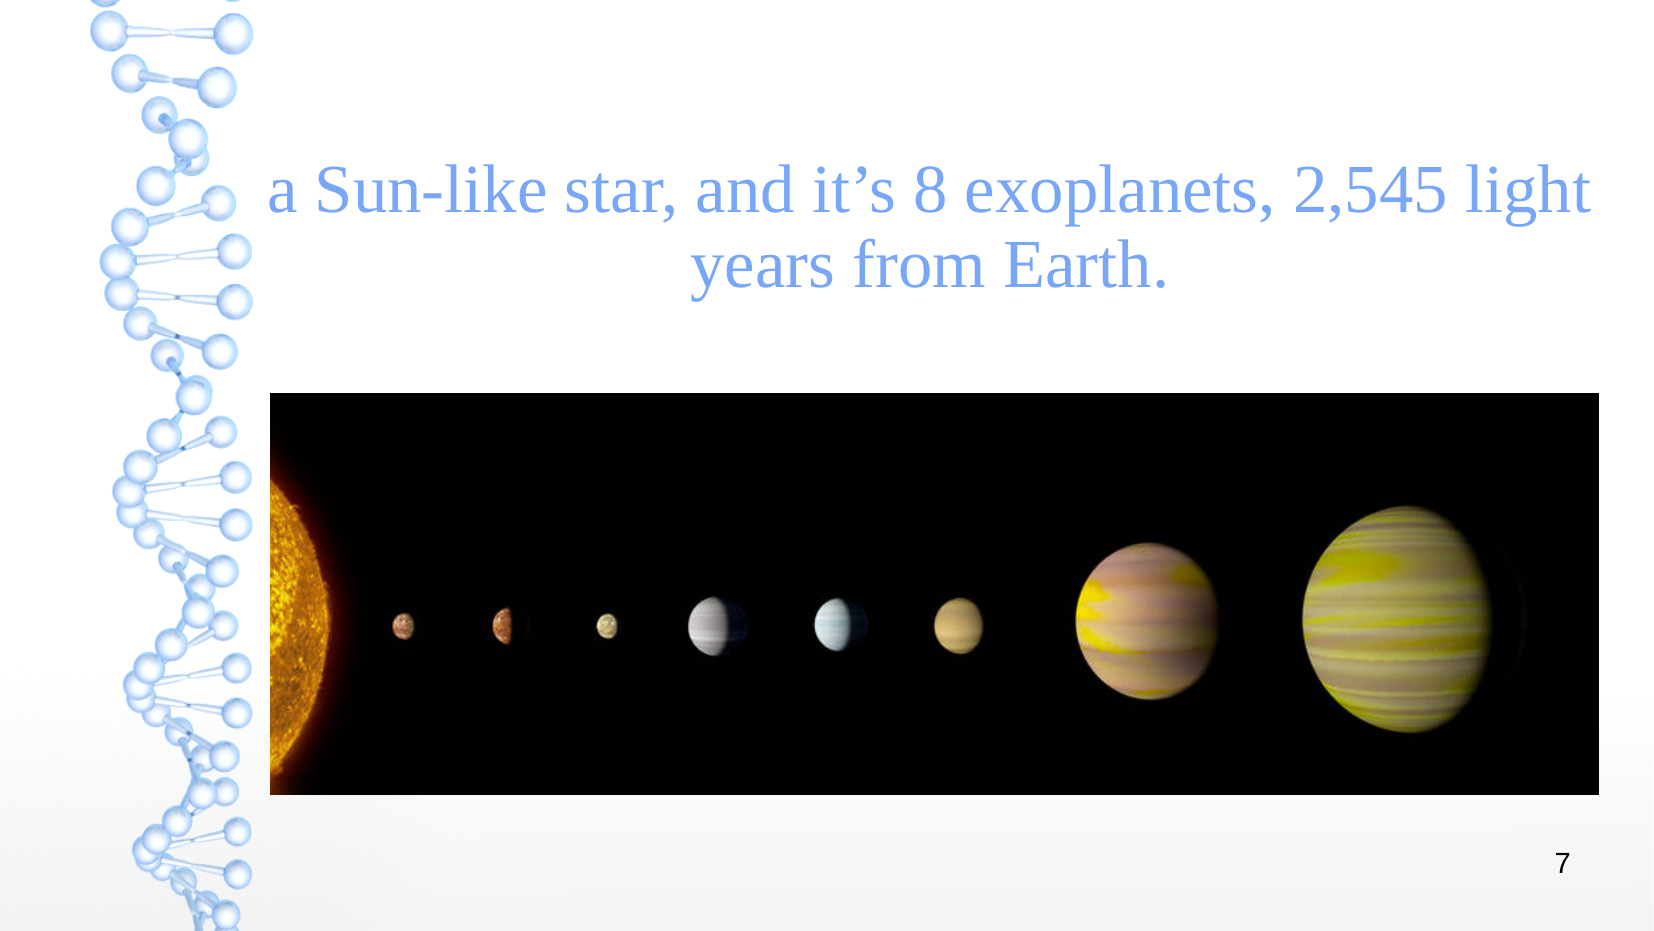

# a Sun-like star, and it’s 8 exoplanets, 2,545 light years from Earth.
7